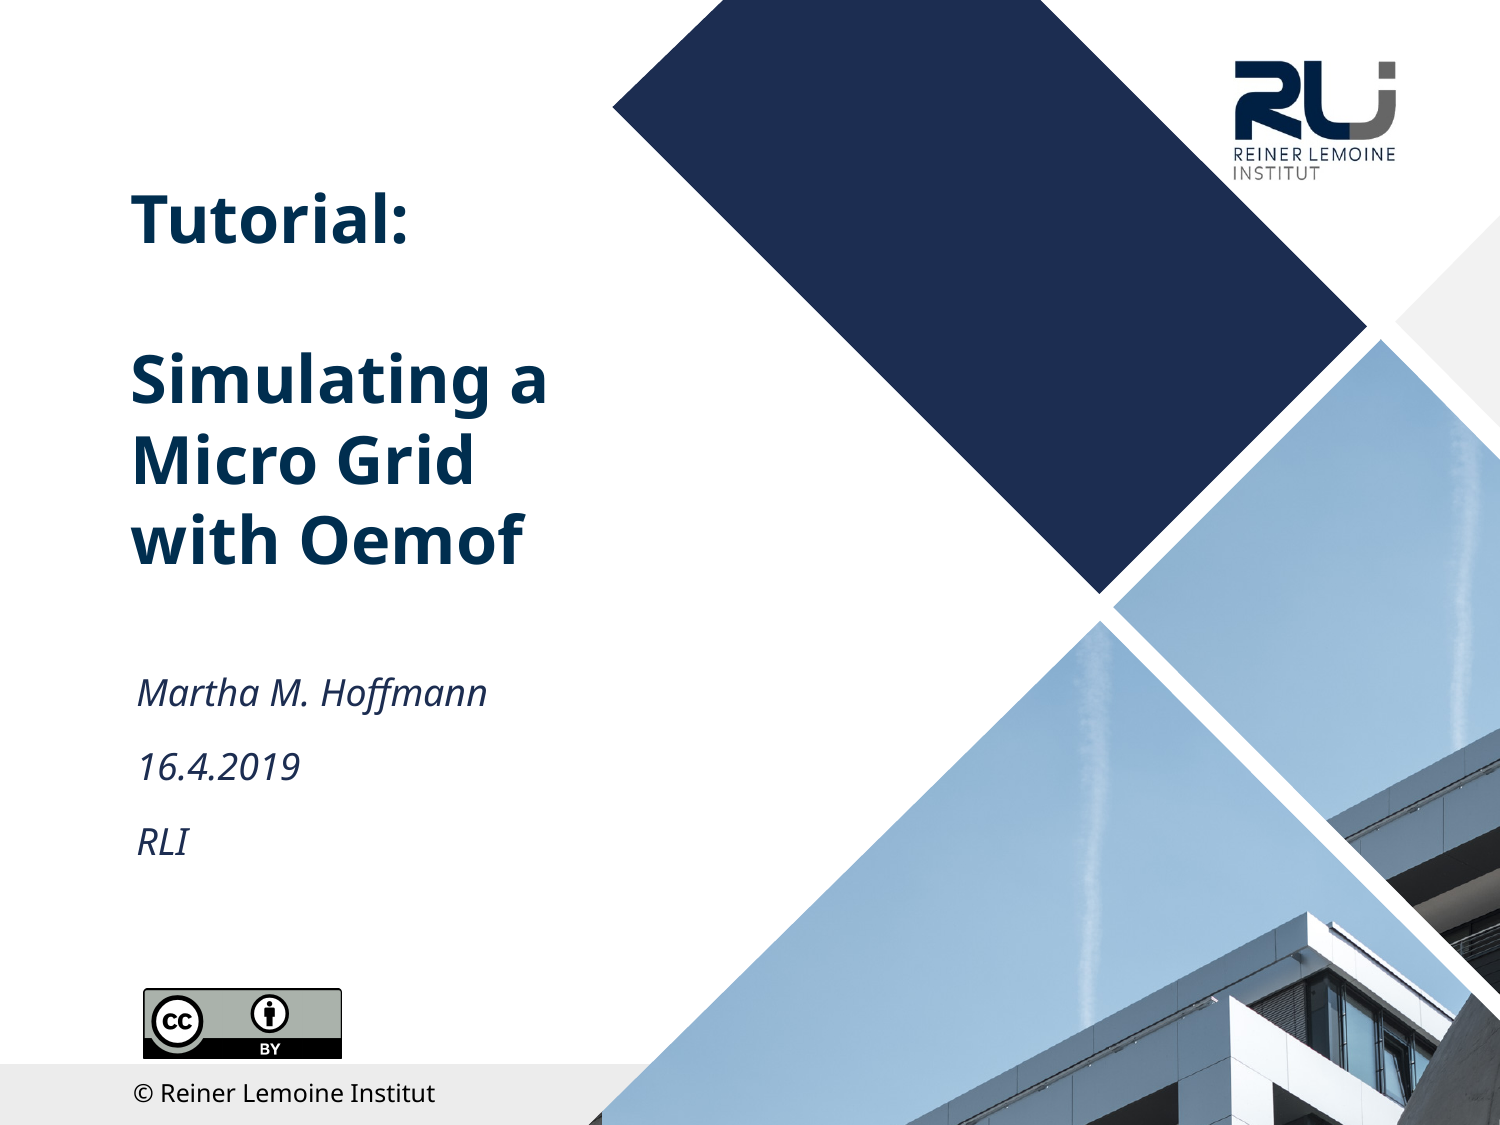

Tutorial:
Simulating a
Micro Grid
with Oemof
# Martha M. Hoffmann
16.4.2019
RLI
© Reiner Lemoine Institut